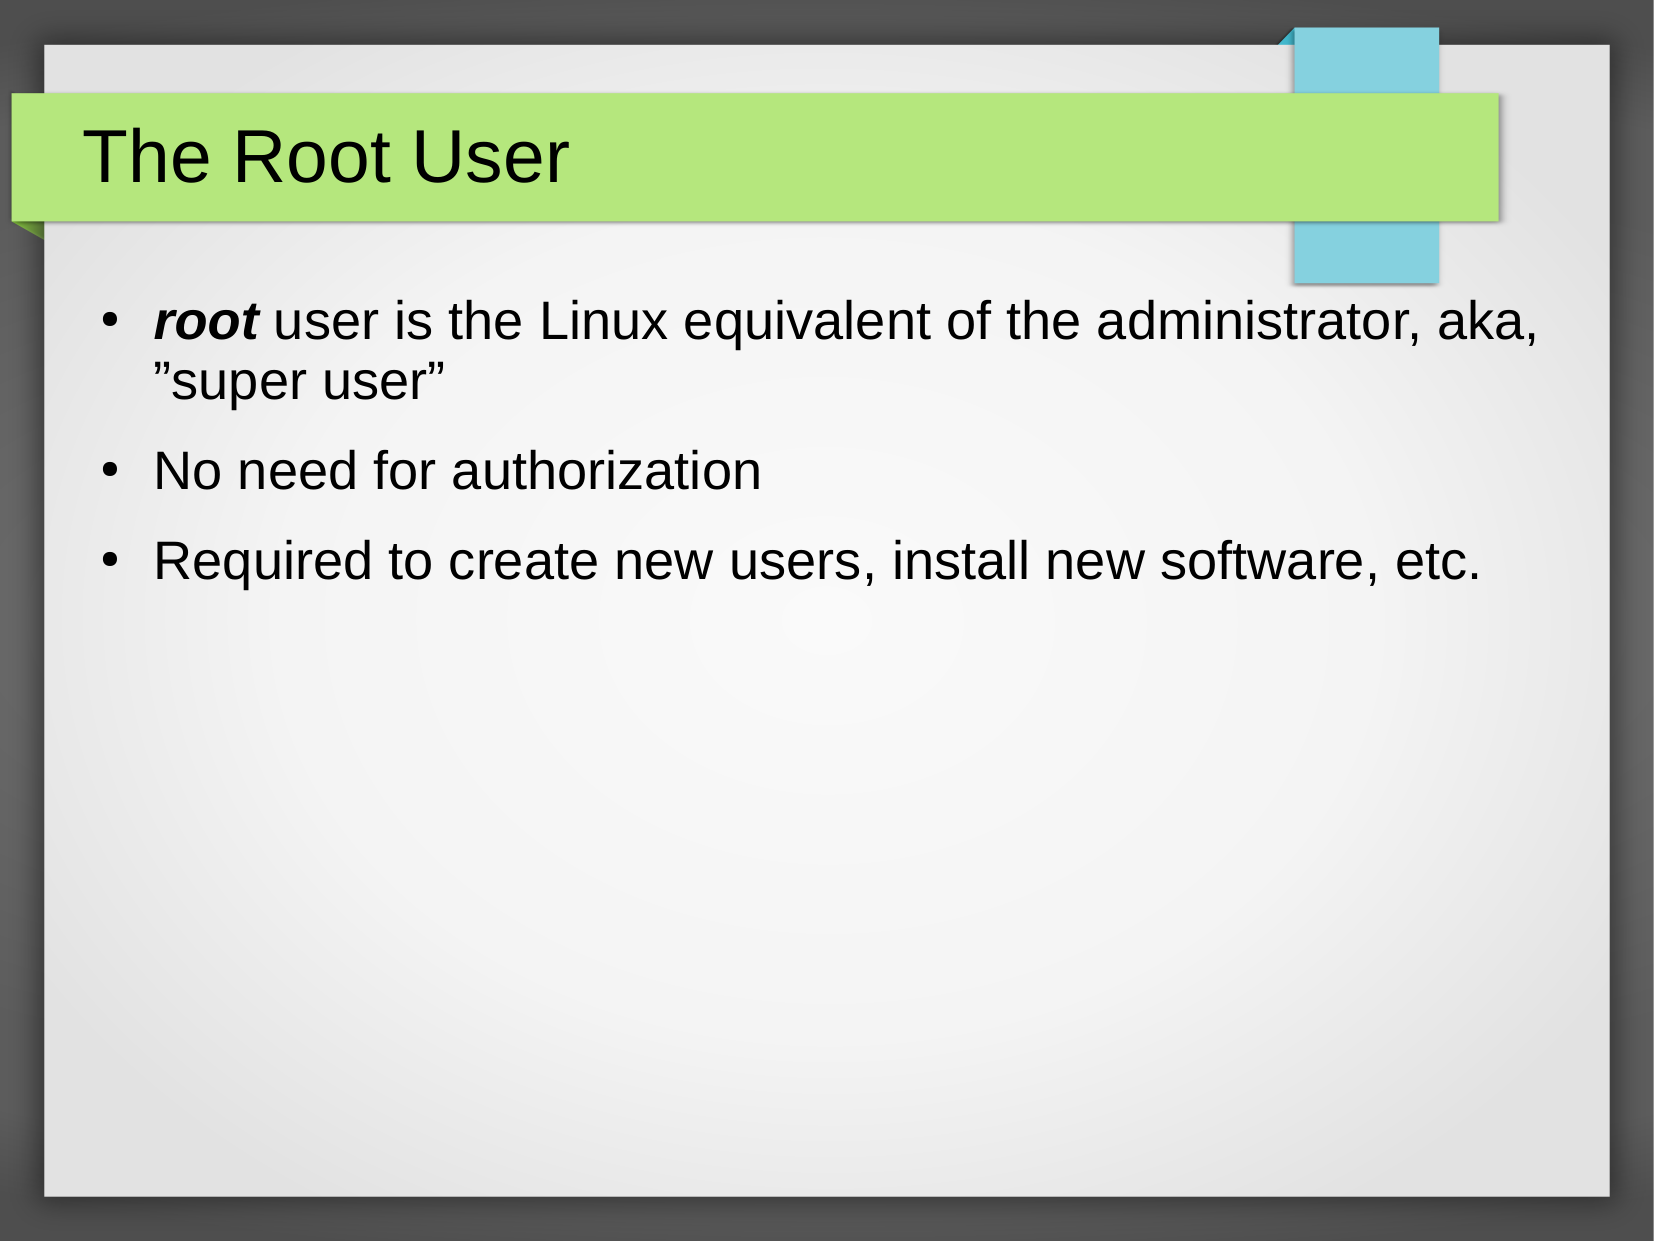

# The Root User
root user is the Linux equivalent of the administrator, aka, ”super user”
No need for authorization
Required to create new users, install new software, etc.